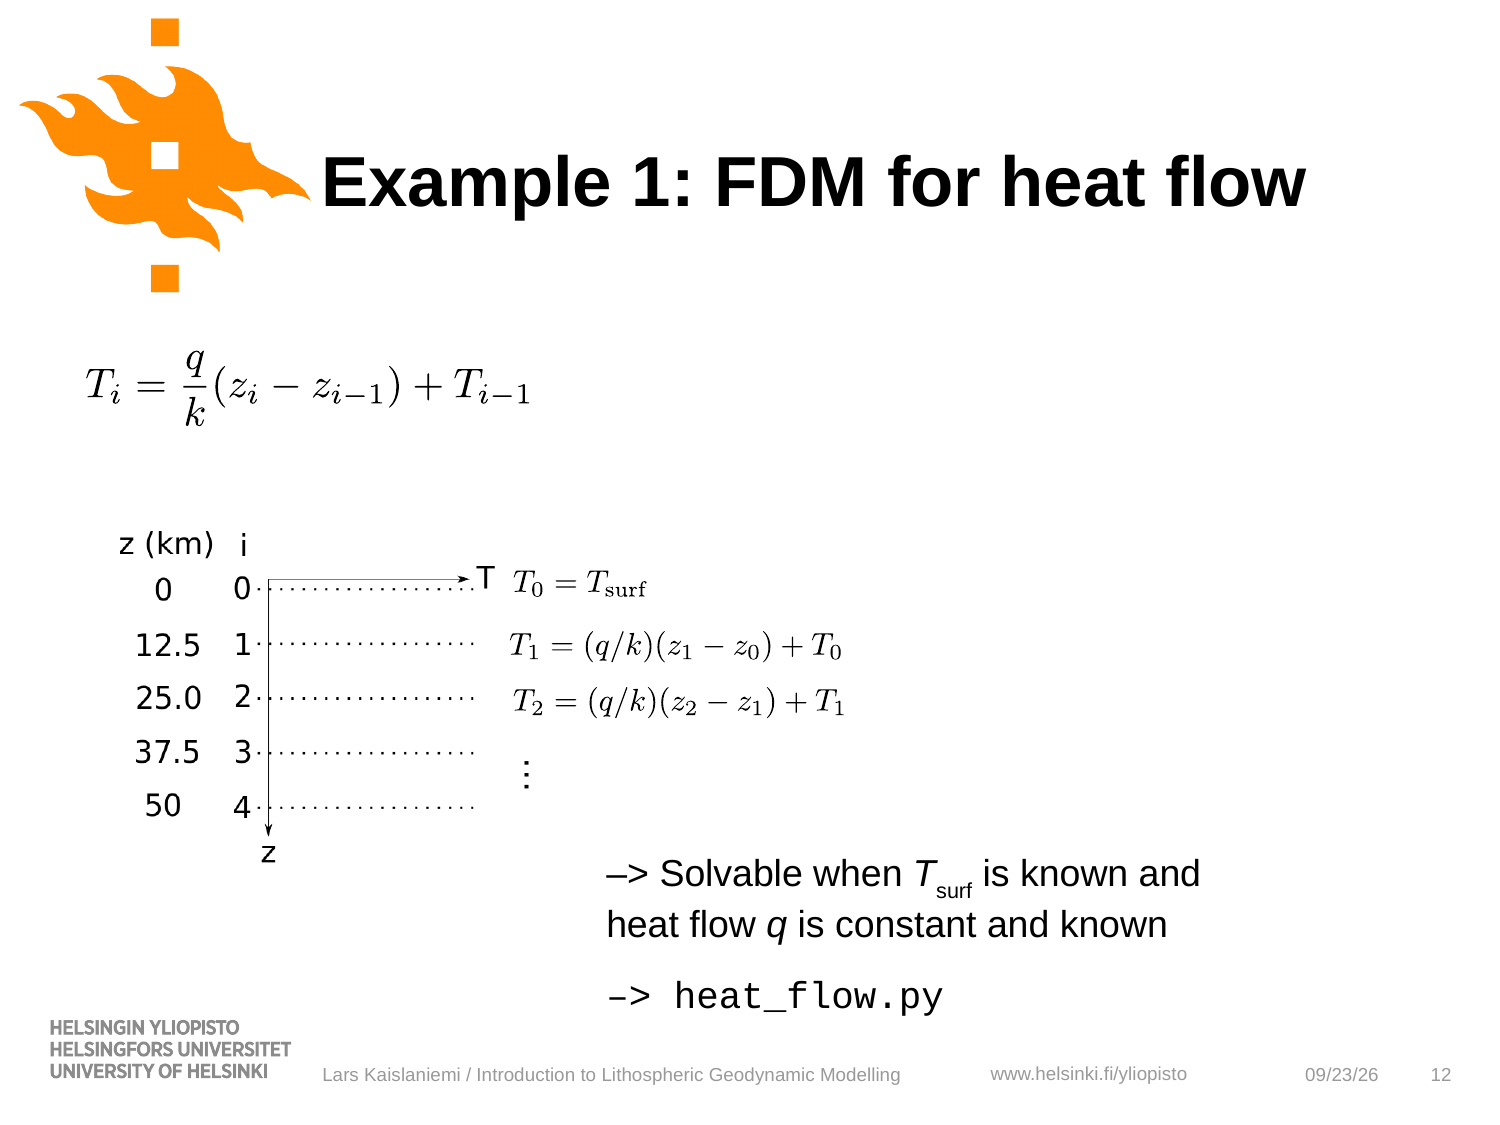

# Example 1: FDM for heat flow
…
–> Solvable when Tsurf is known and
heat flow q is constant and known
–> heat_flow.py
Lars Kaislaniemi / Introduction to Lithospheric Geodynamic Modelling
12